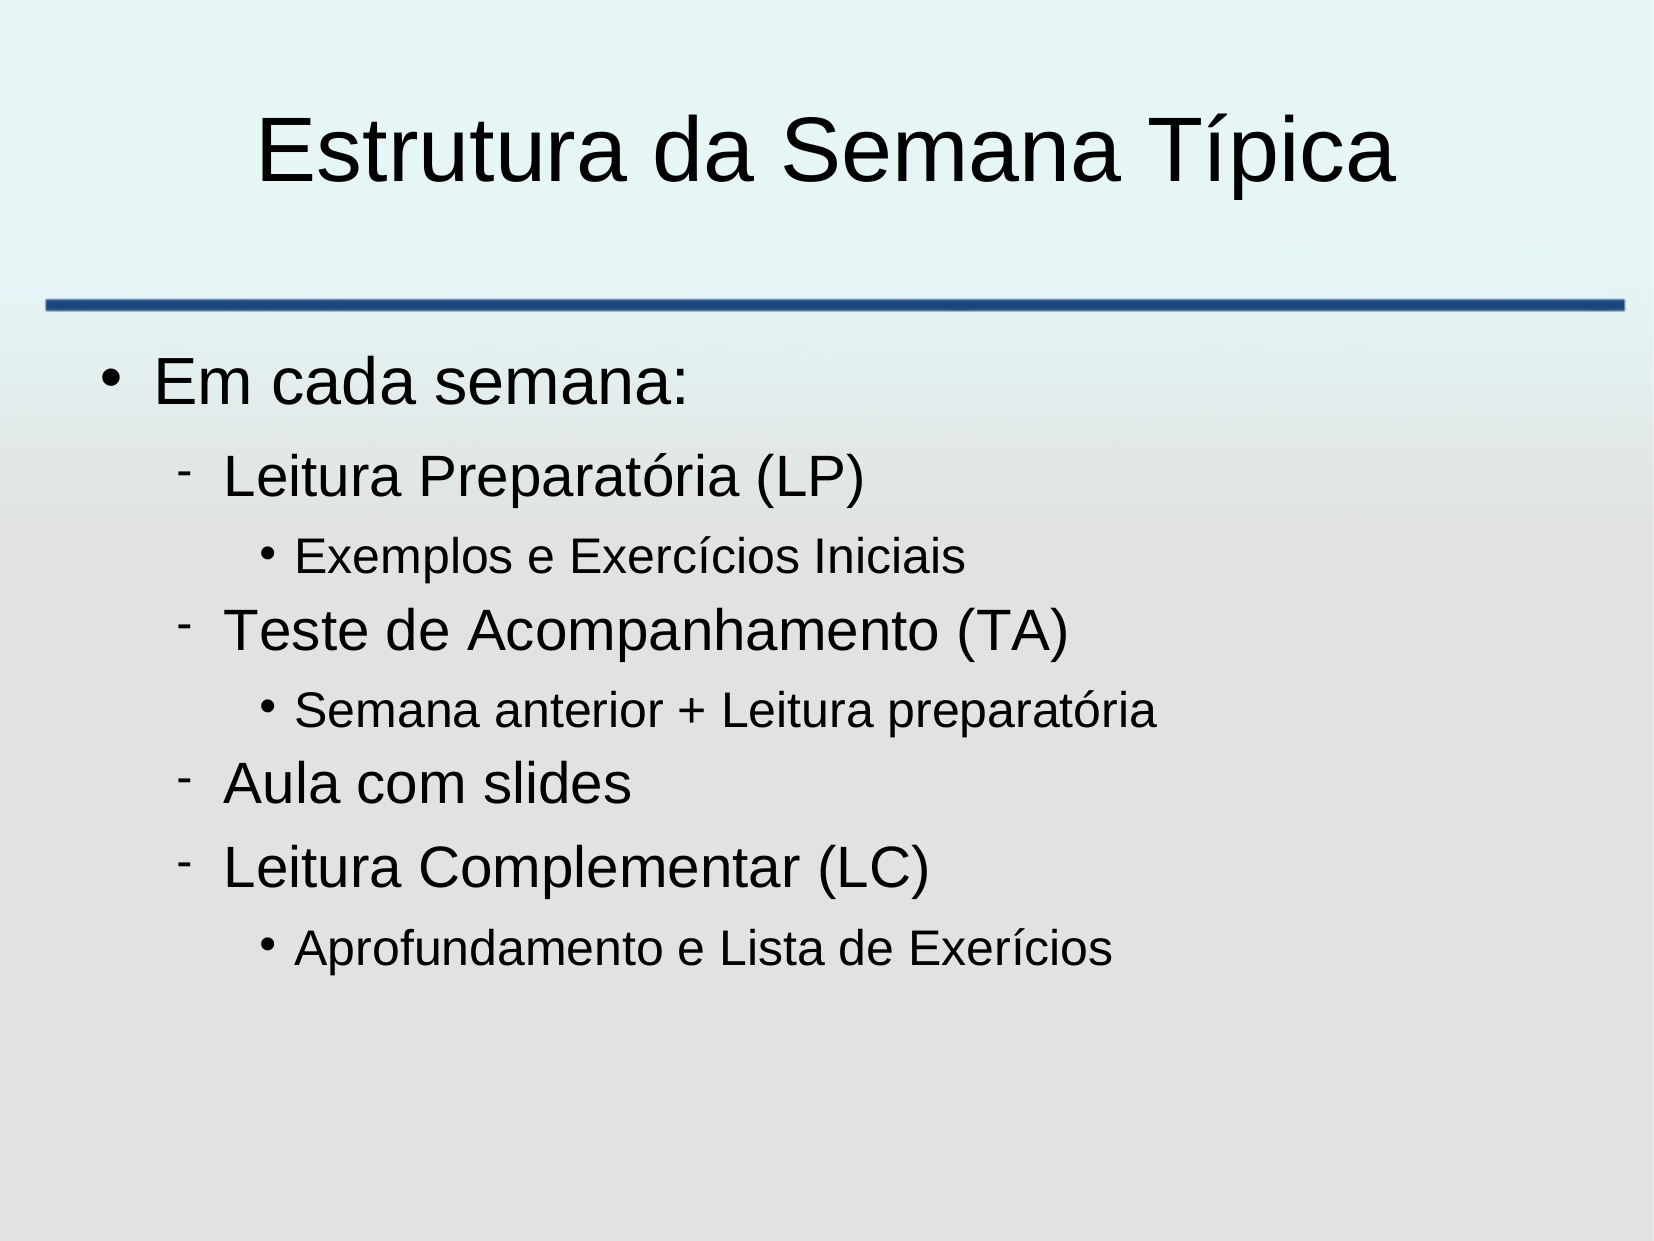

# Estrutura da Semana Típica
Em cada semana:
Leitura Preparatória (LP)
Exemplos e Exercícios Iniciais
Teste de Acompanhamento (TA)
Semana anterior + Leitura preparatória
Aula com slides
Leitura Complementar (LC)
Aprofundamento e Lista de Exerícios